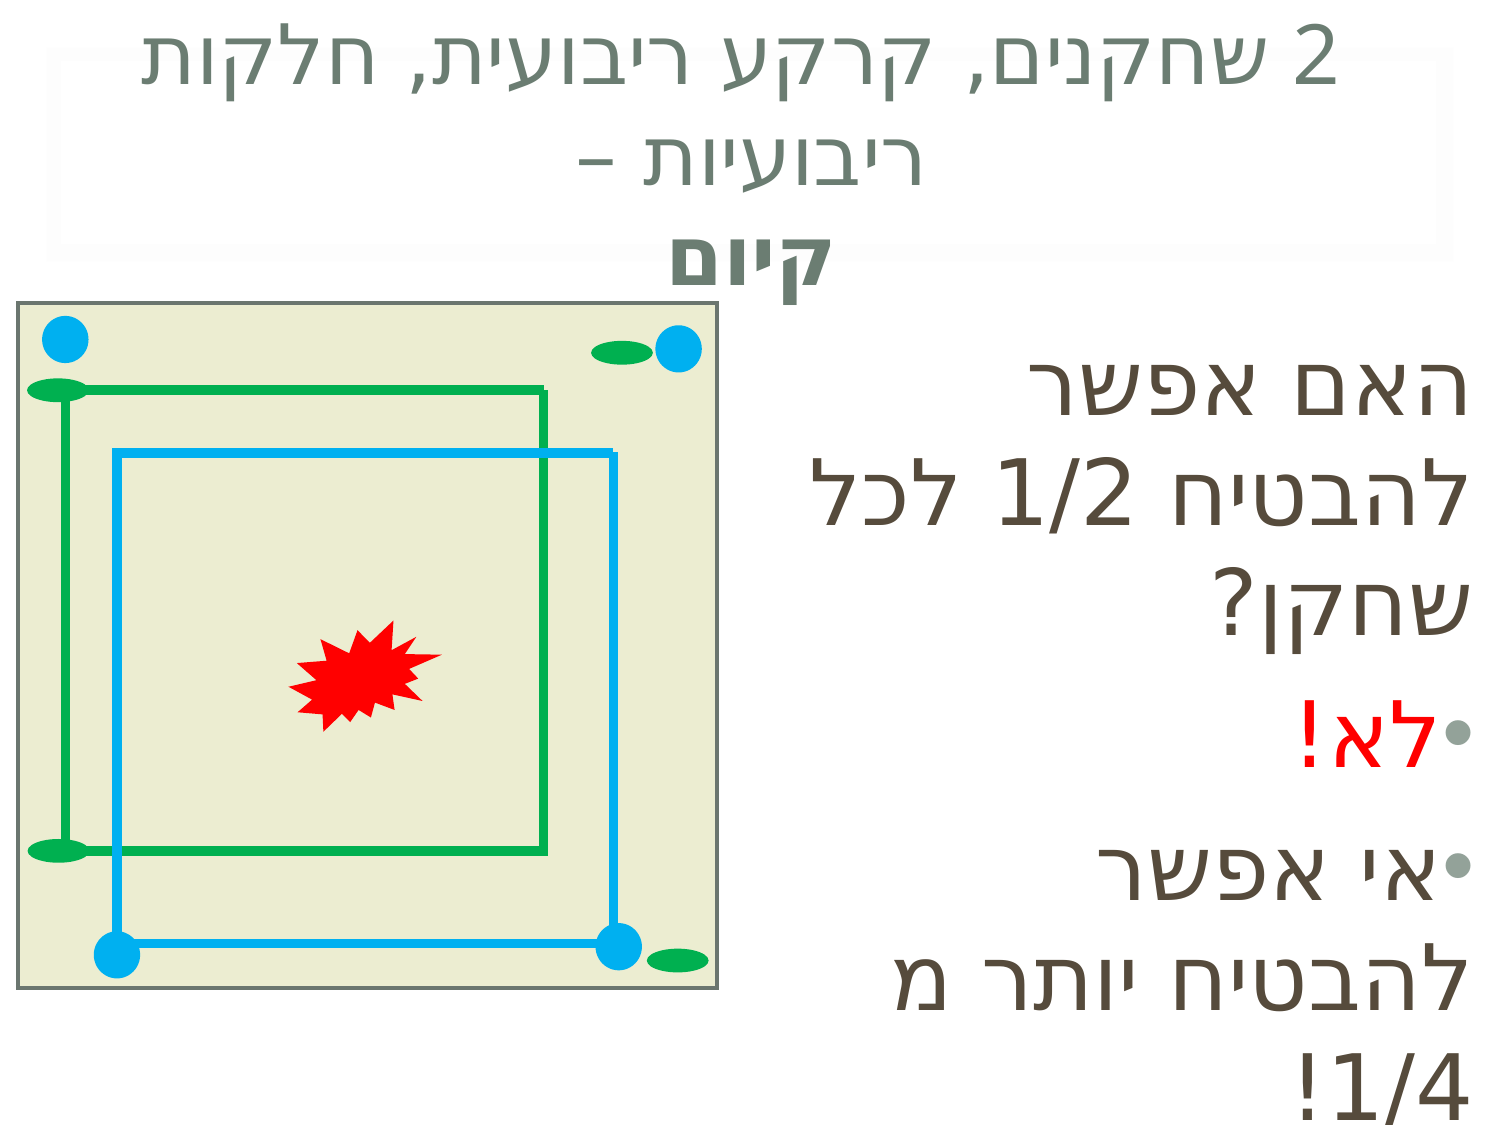

2 שחקנים, קרקע ריבועית, חלקות ריבועיות –
קיום
האם אפשר להבטיח 1/2 לכל שחקן?
לא!
אי אפשר להבטיח יותר מ 1/4!